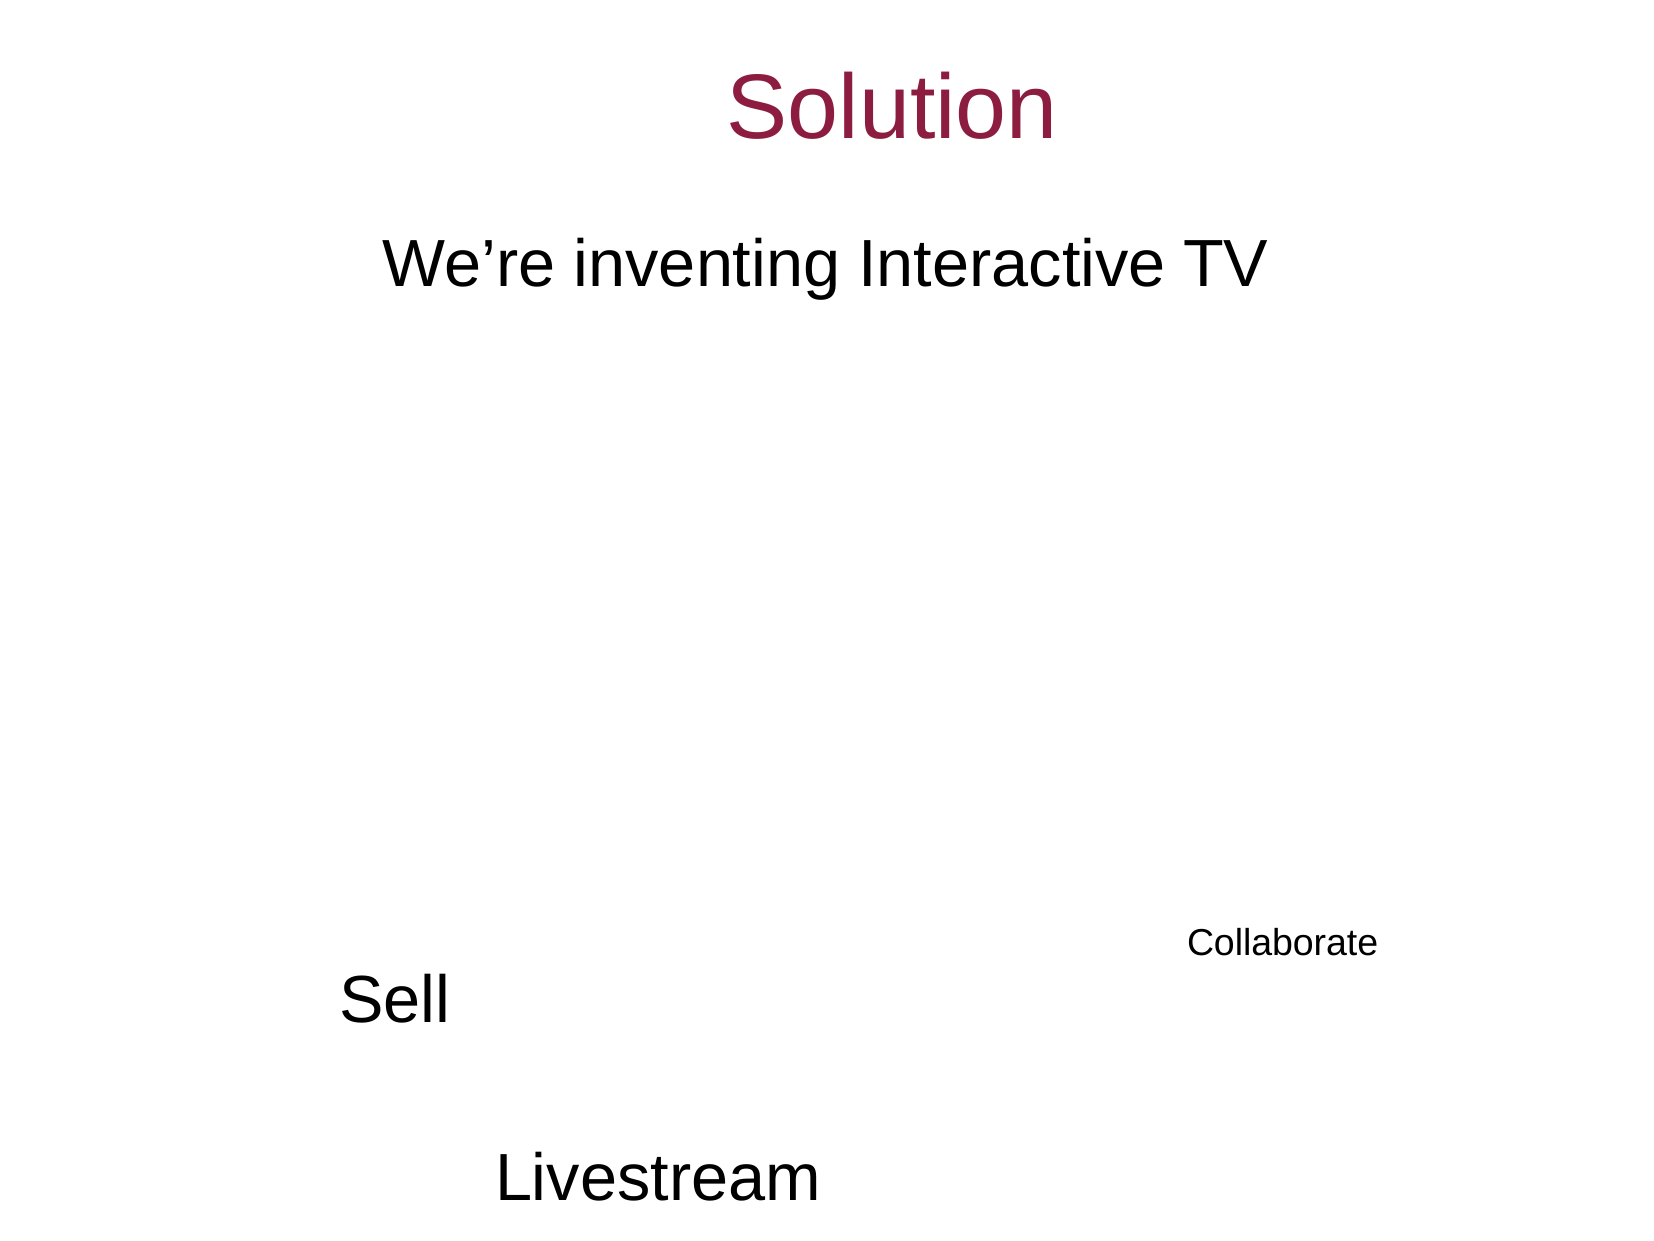

# Solution
We’re inventing Interactive TV
Collaborate
Sell
Livestream